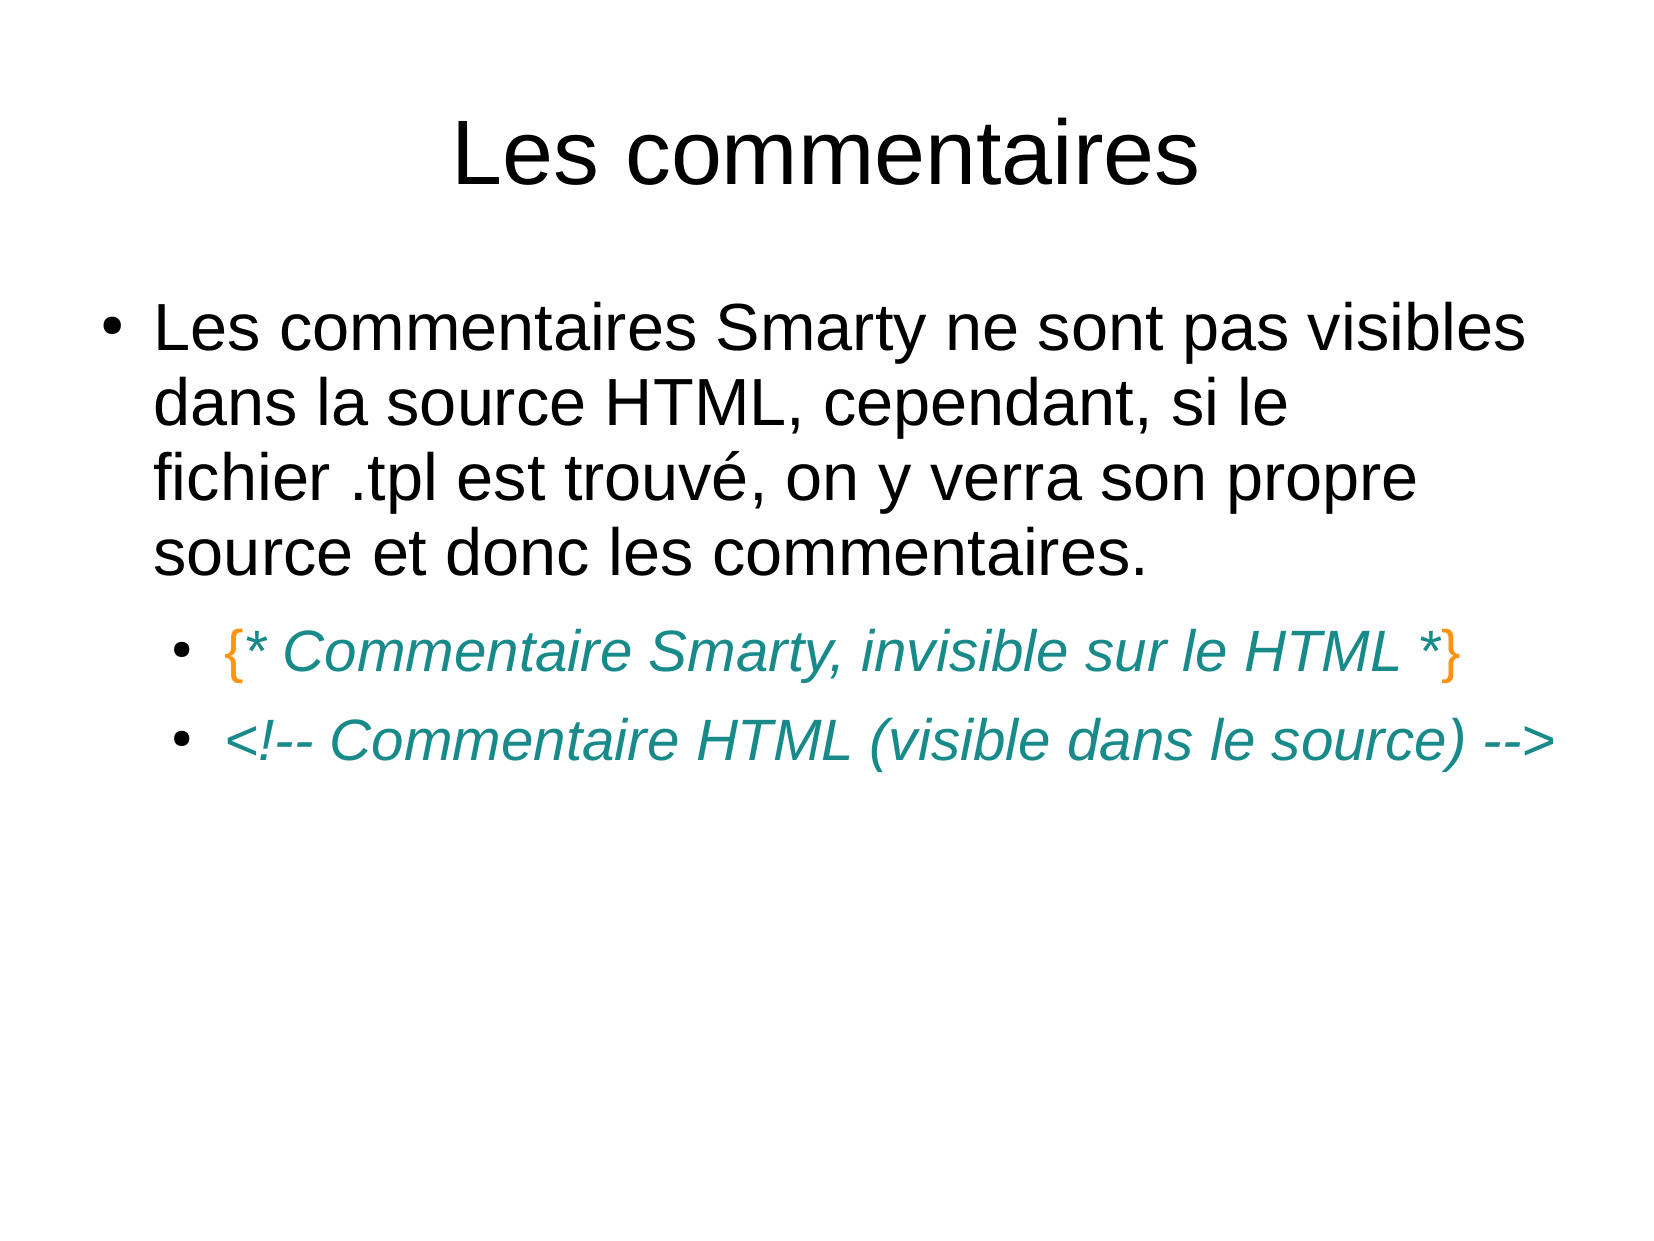

# Les commentaires
Les commentaires Smarty ne sont pas visibles dans la source HTML, cependant, si le fichier .tpl est trouvé, on y verra son propre source et donc les commentaires.
{* Commentaire Smarty, invisible sur le HTML *}
<!-- Commentaire HTML (visible dans le source) -->